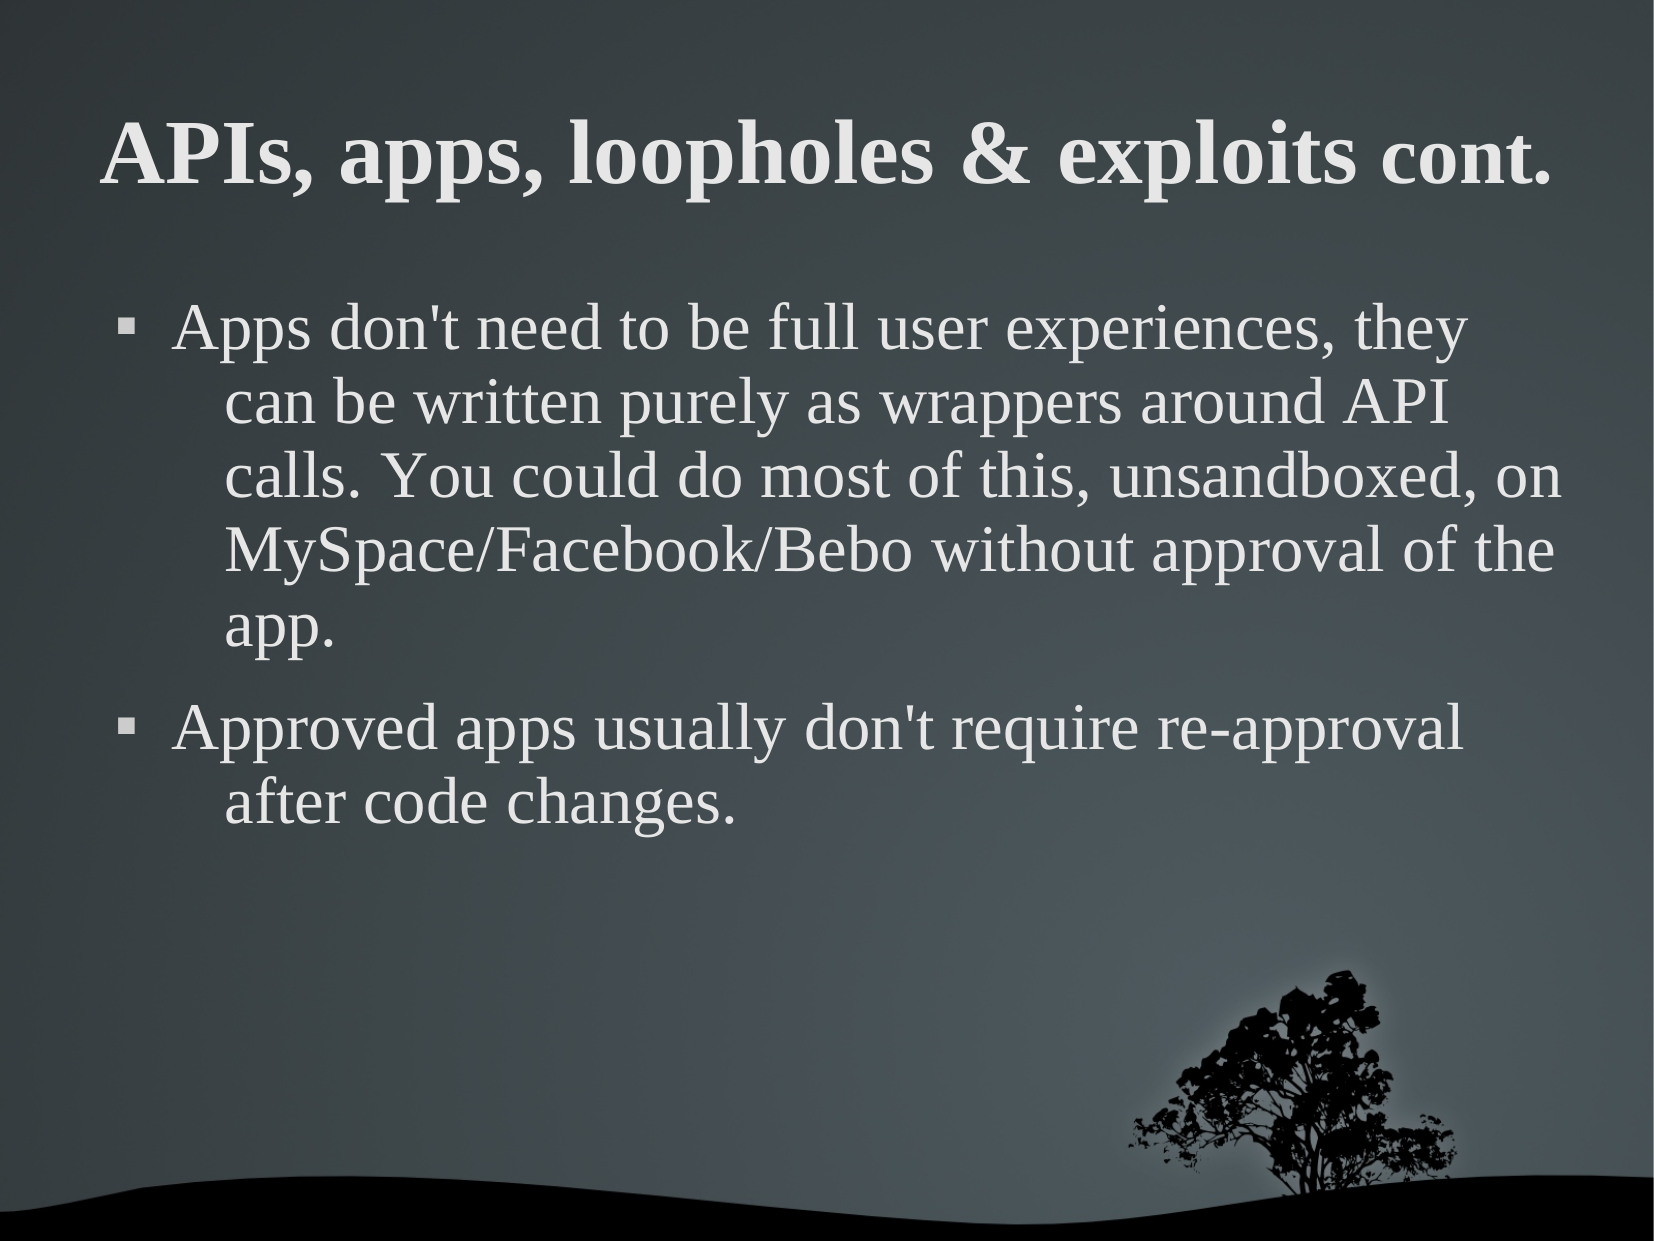

# APIs, apps, loopholes & exploits cont.
Apps don't need to be full user experiences, they can be written purely as wrappers around API calls. You could do most of this, unsandboxed, on MySpace/Facebook/Bebo without approval of the app.
Approved apps usually don't require re-approval after code changes.